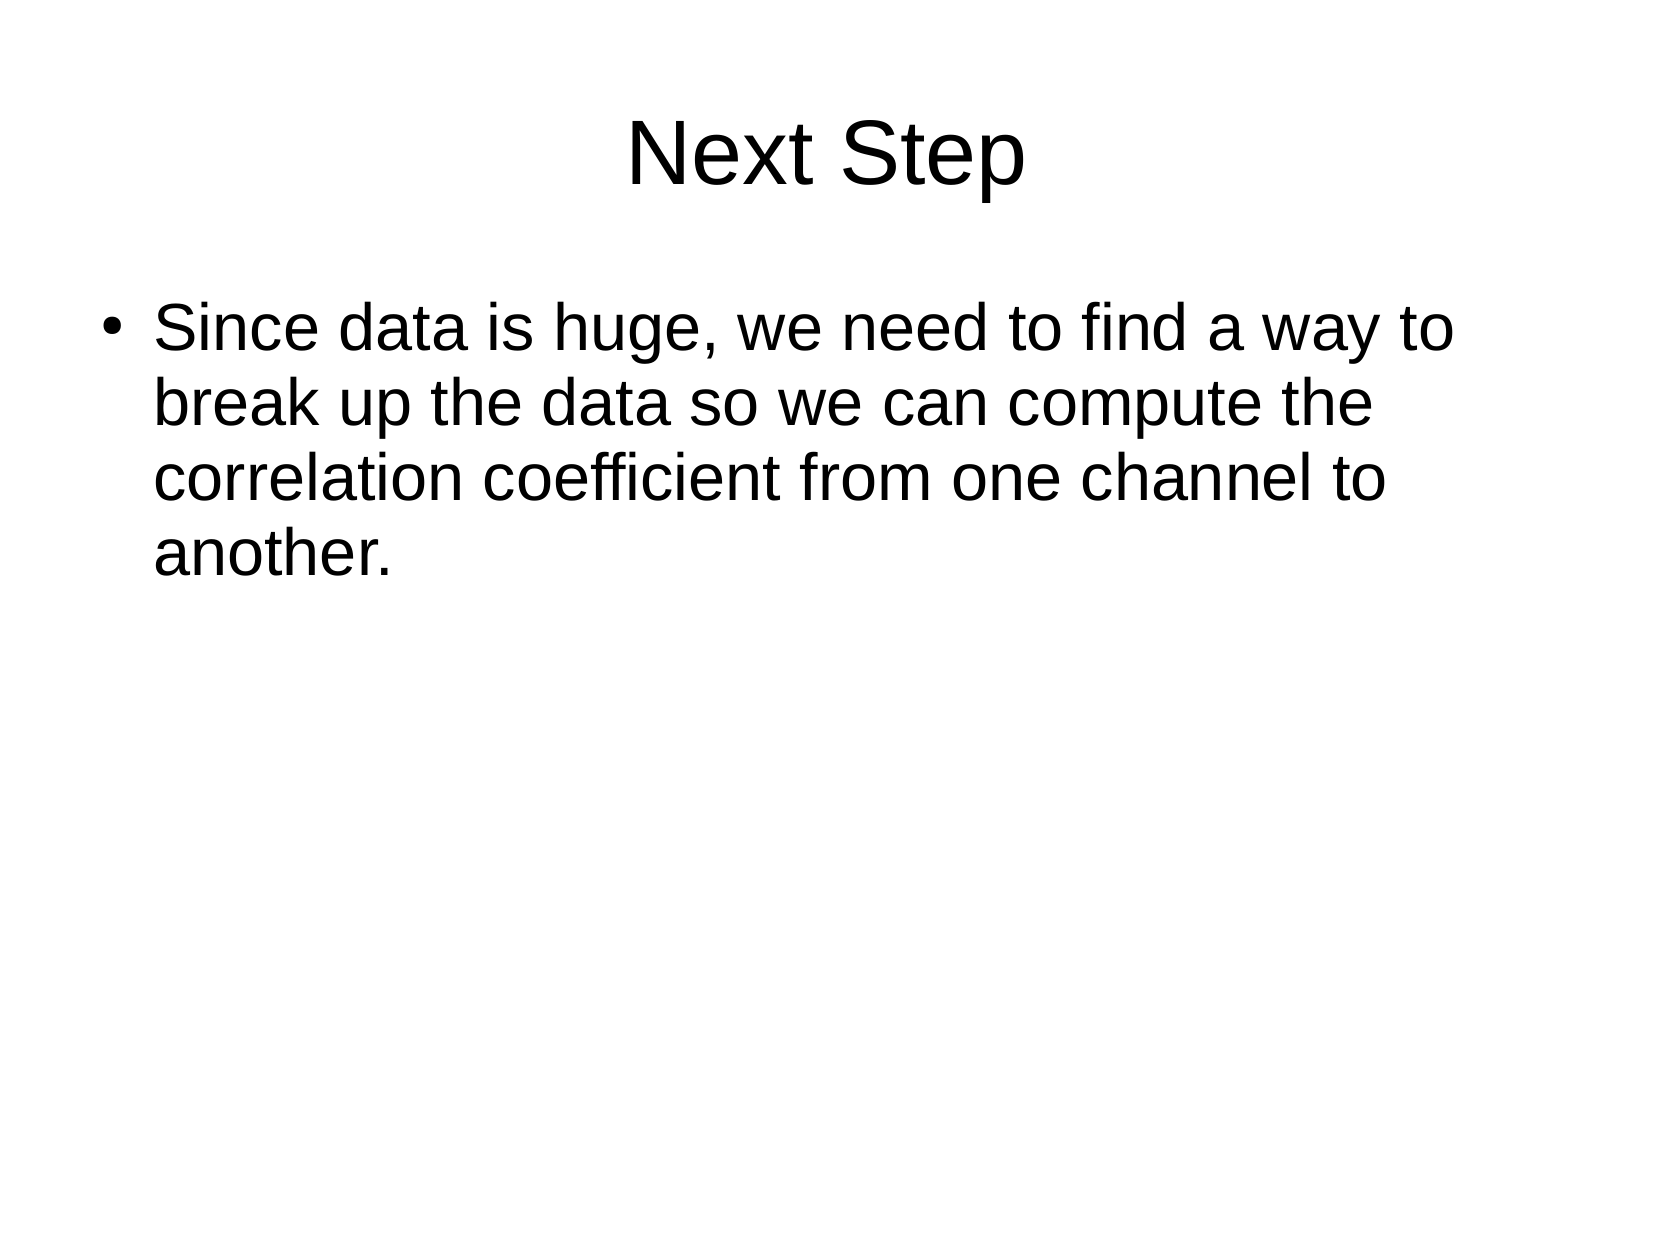

# Next Step
Since data is huge, we need to find a way to break up the data so we can compute the correlation coefficient from one channel to another.